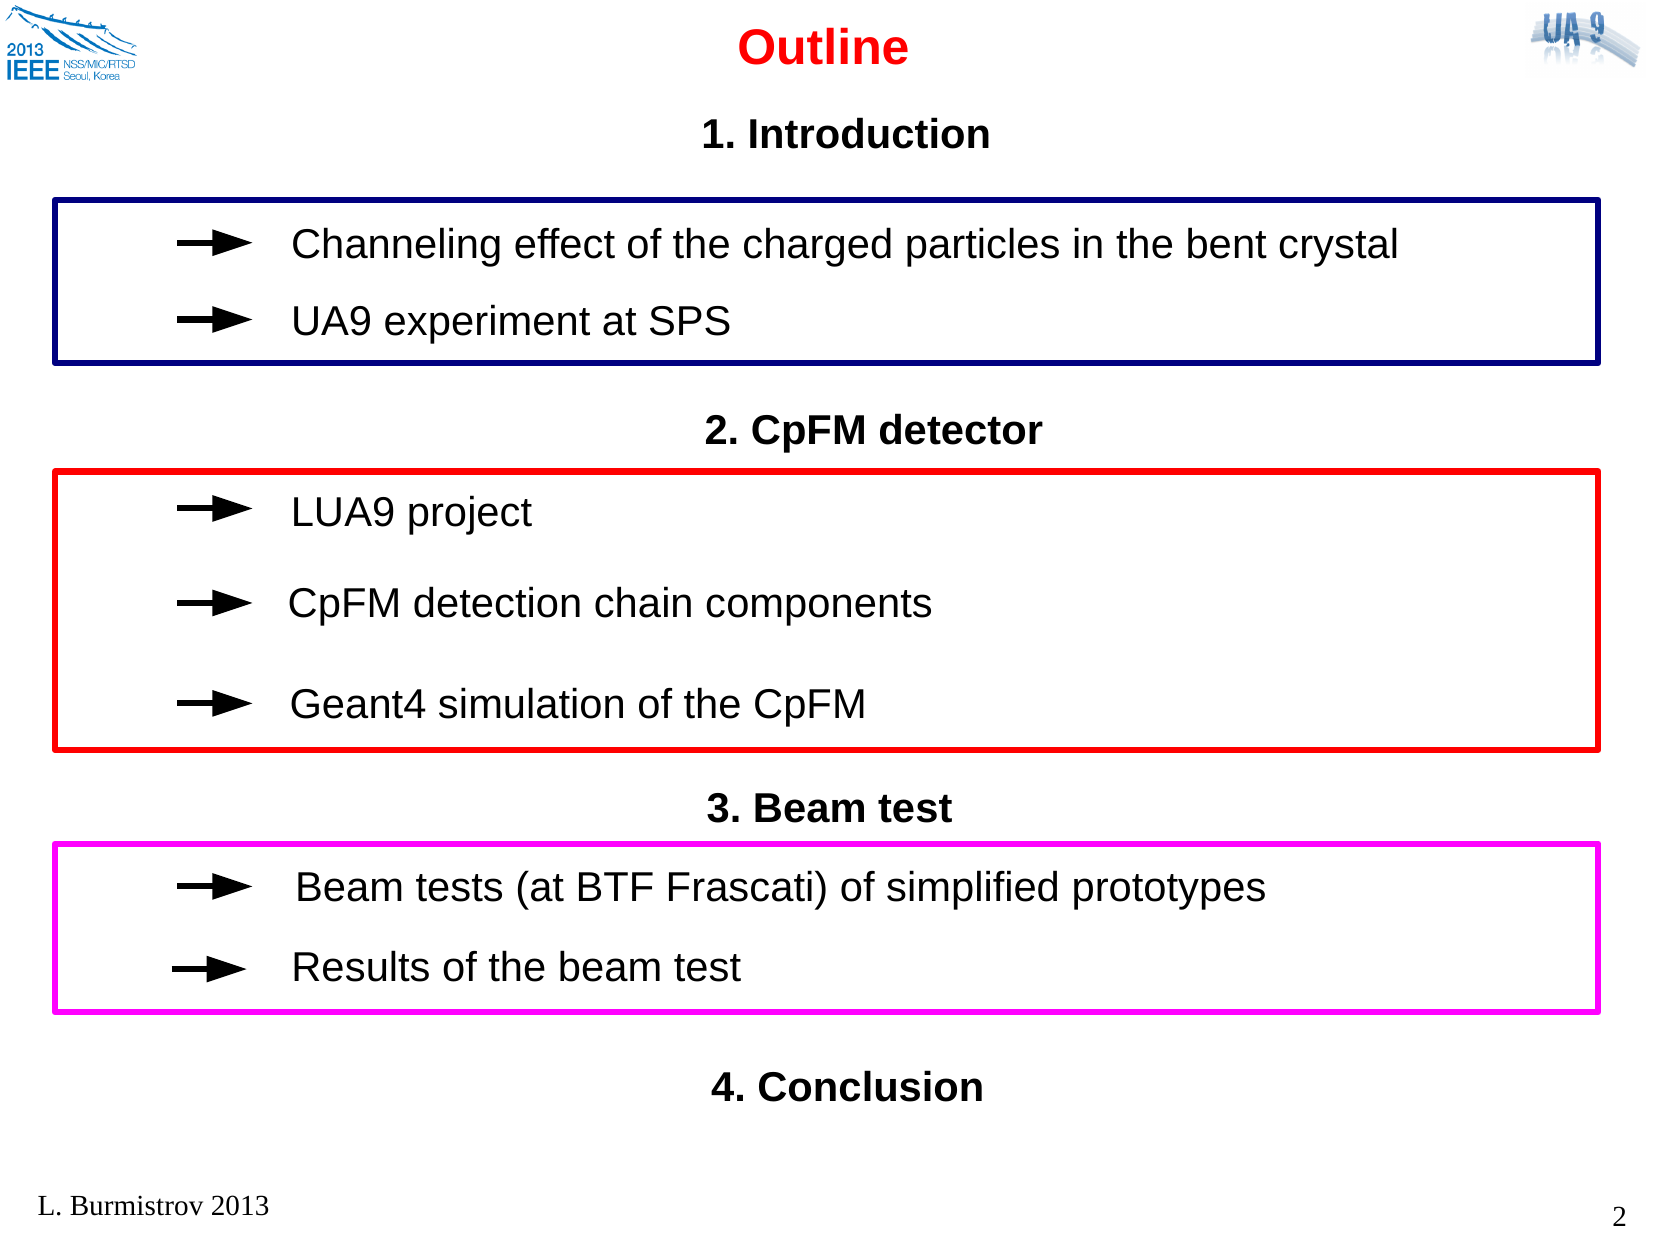

Outline
1. Introduction
Channeling effect of the charged particles in the bent crystal
UA9 experiment at SPS
2. CpFM detector
LUA9 project
CpFM detection chain components
Geant4 simulation of the CpFM
3. Beam test
Beam tests (at BTF Frascati) of simplified prototypes
Results of the beam test
4. Conclusion
L. Burmistrov 2013
2